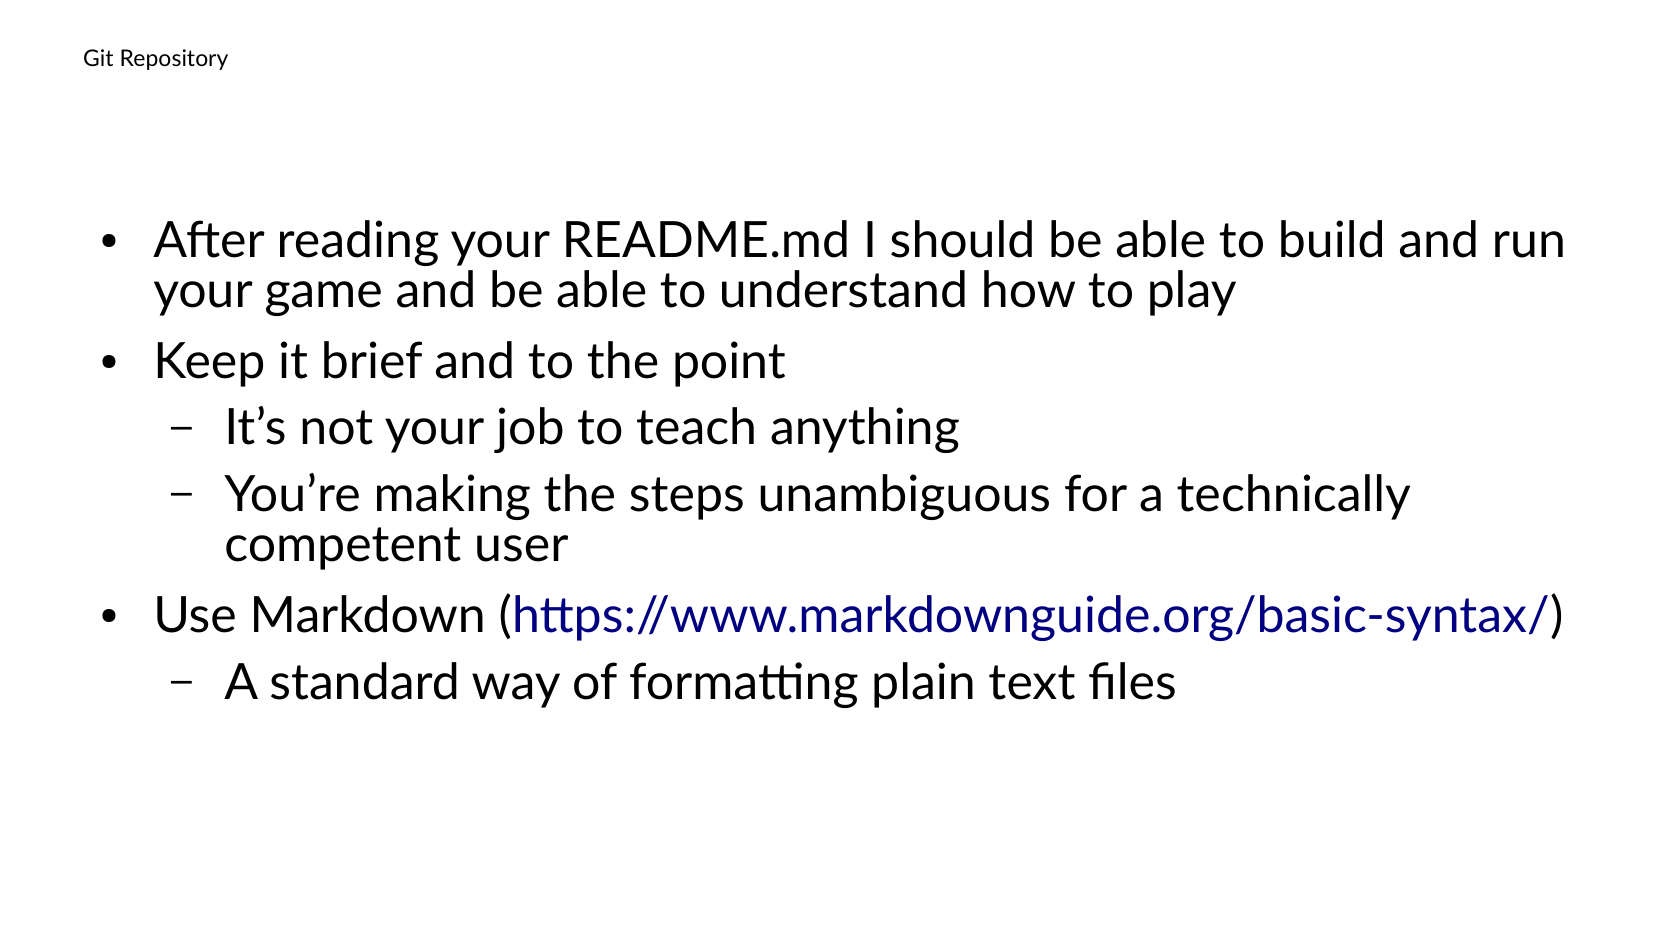

# Git Repository
After reading your README.md I should be able to build and run your game and be able to understand how to play
Keep it brief and to the point
It’s not your job to teach anything
You’re making the steps unambiguous for a technically competent user
Use Markdown (https://www.markdownguide.org/basic-syntax/)
A standard way of formatting plain text files